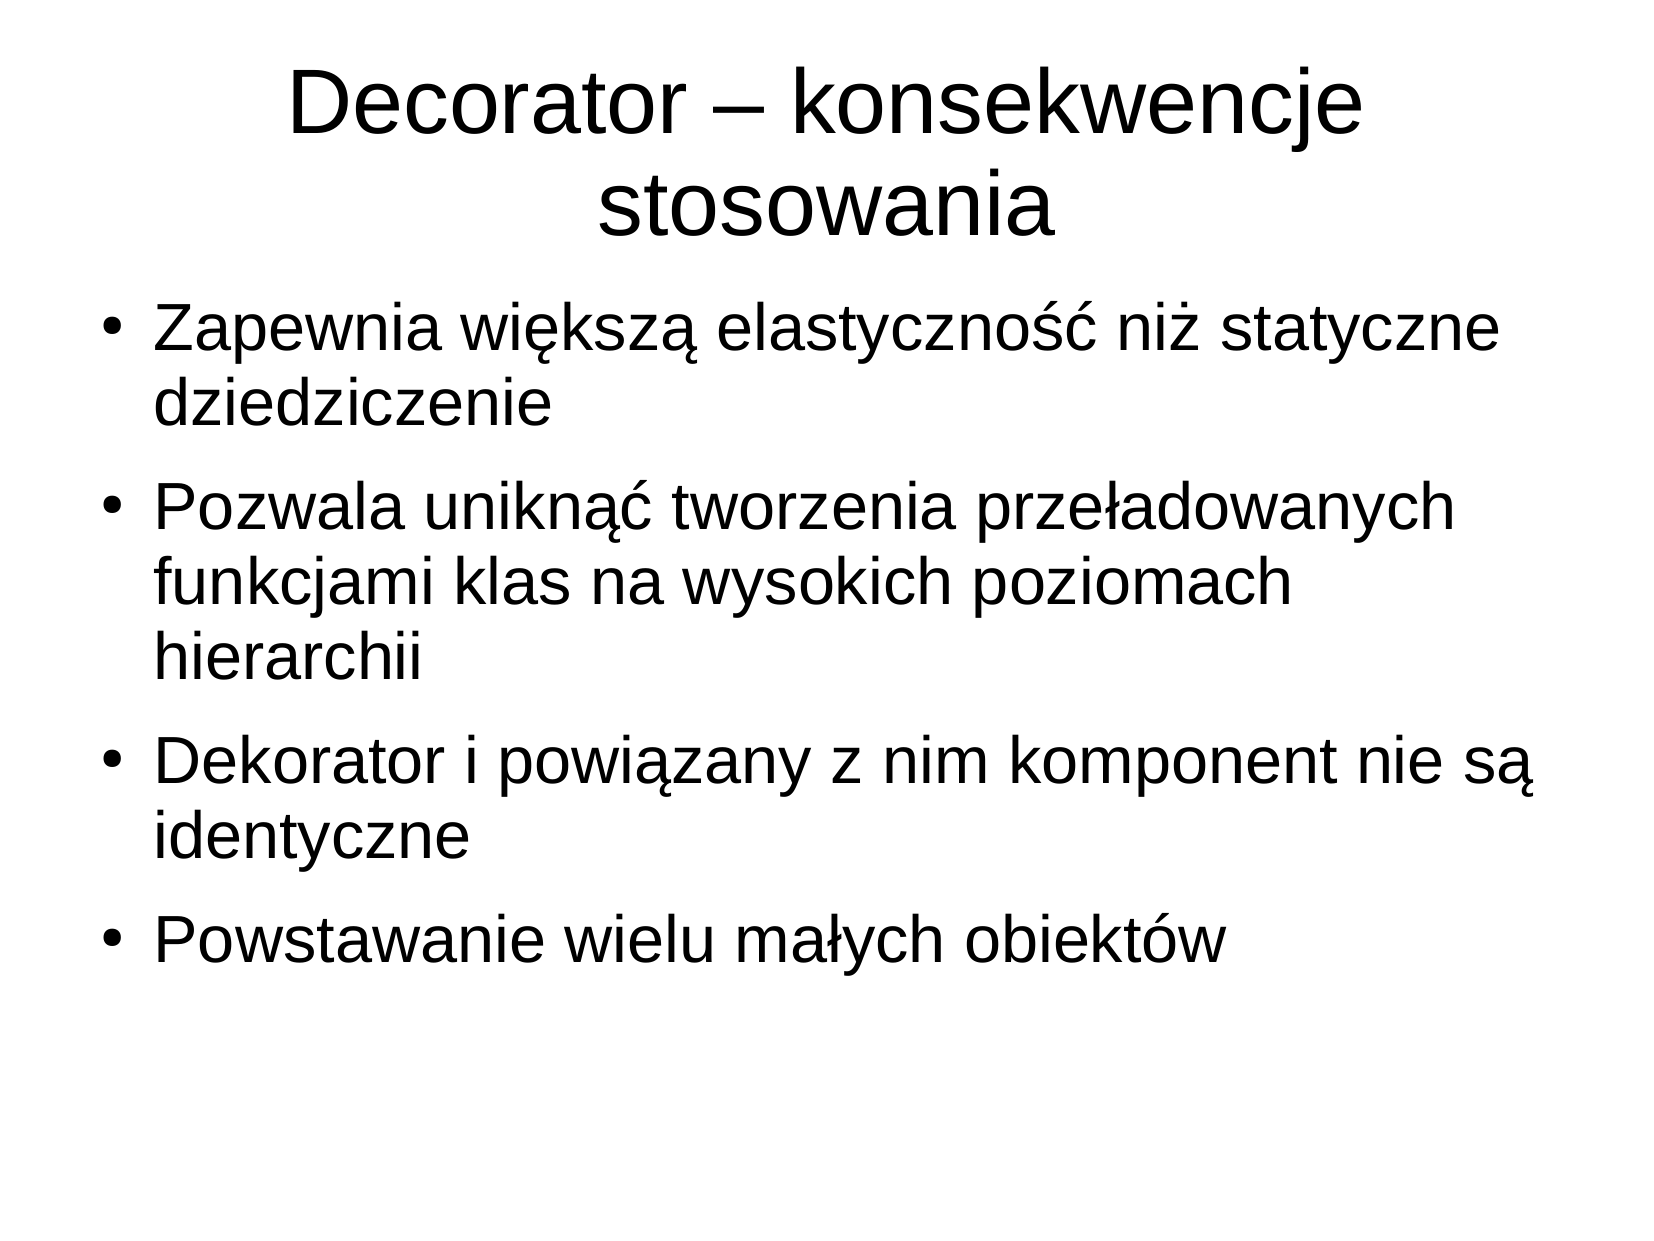

# Decorator – konsekwencje stosowania
Zapewnia większą elastyczność niż statyczne dziedziczenie
Pozwala uniknąć tworzenia przeładowanych funkcjami klas na wysokich poziomach hierarchii
Dekorator i powiązany z nim komponent nie są identyczne
Powstawanie wielu małych obiektów